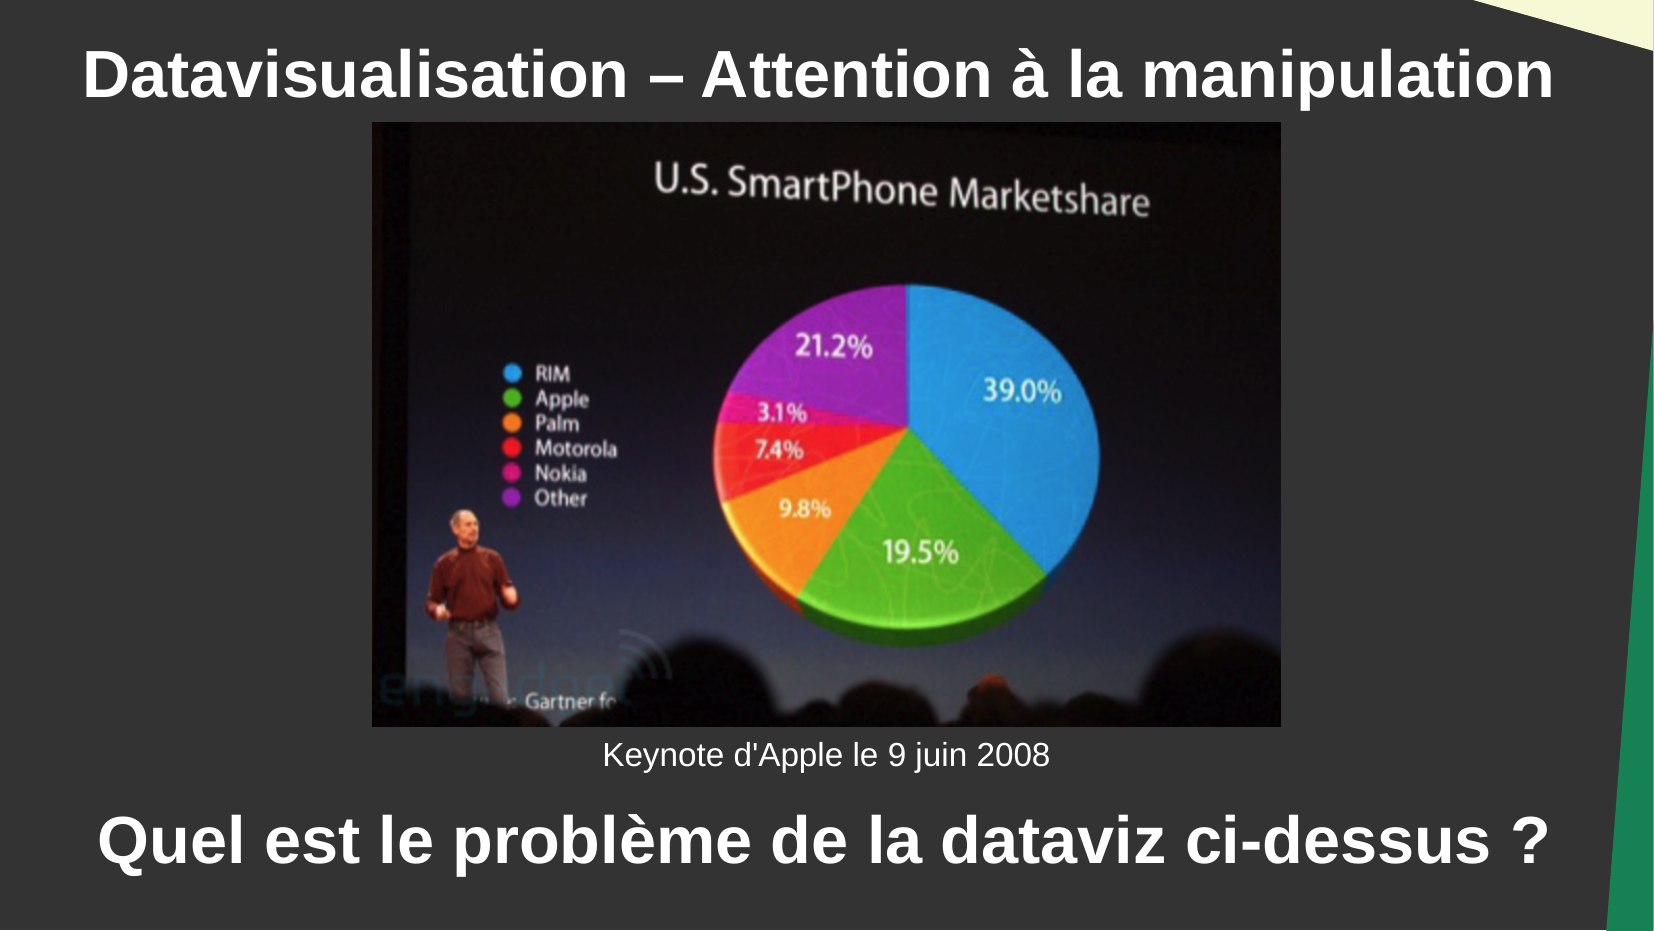

# Datavisualisation – Attention à la manipulation
Keynote d'Apple le 9 juin 2008
Quel est le problème de la dataviz ci-dessus ?